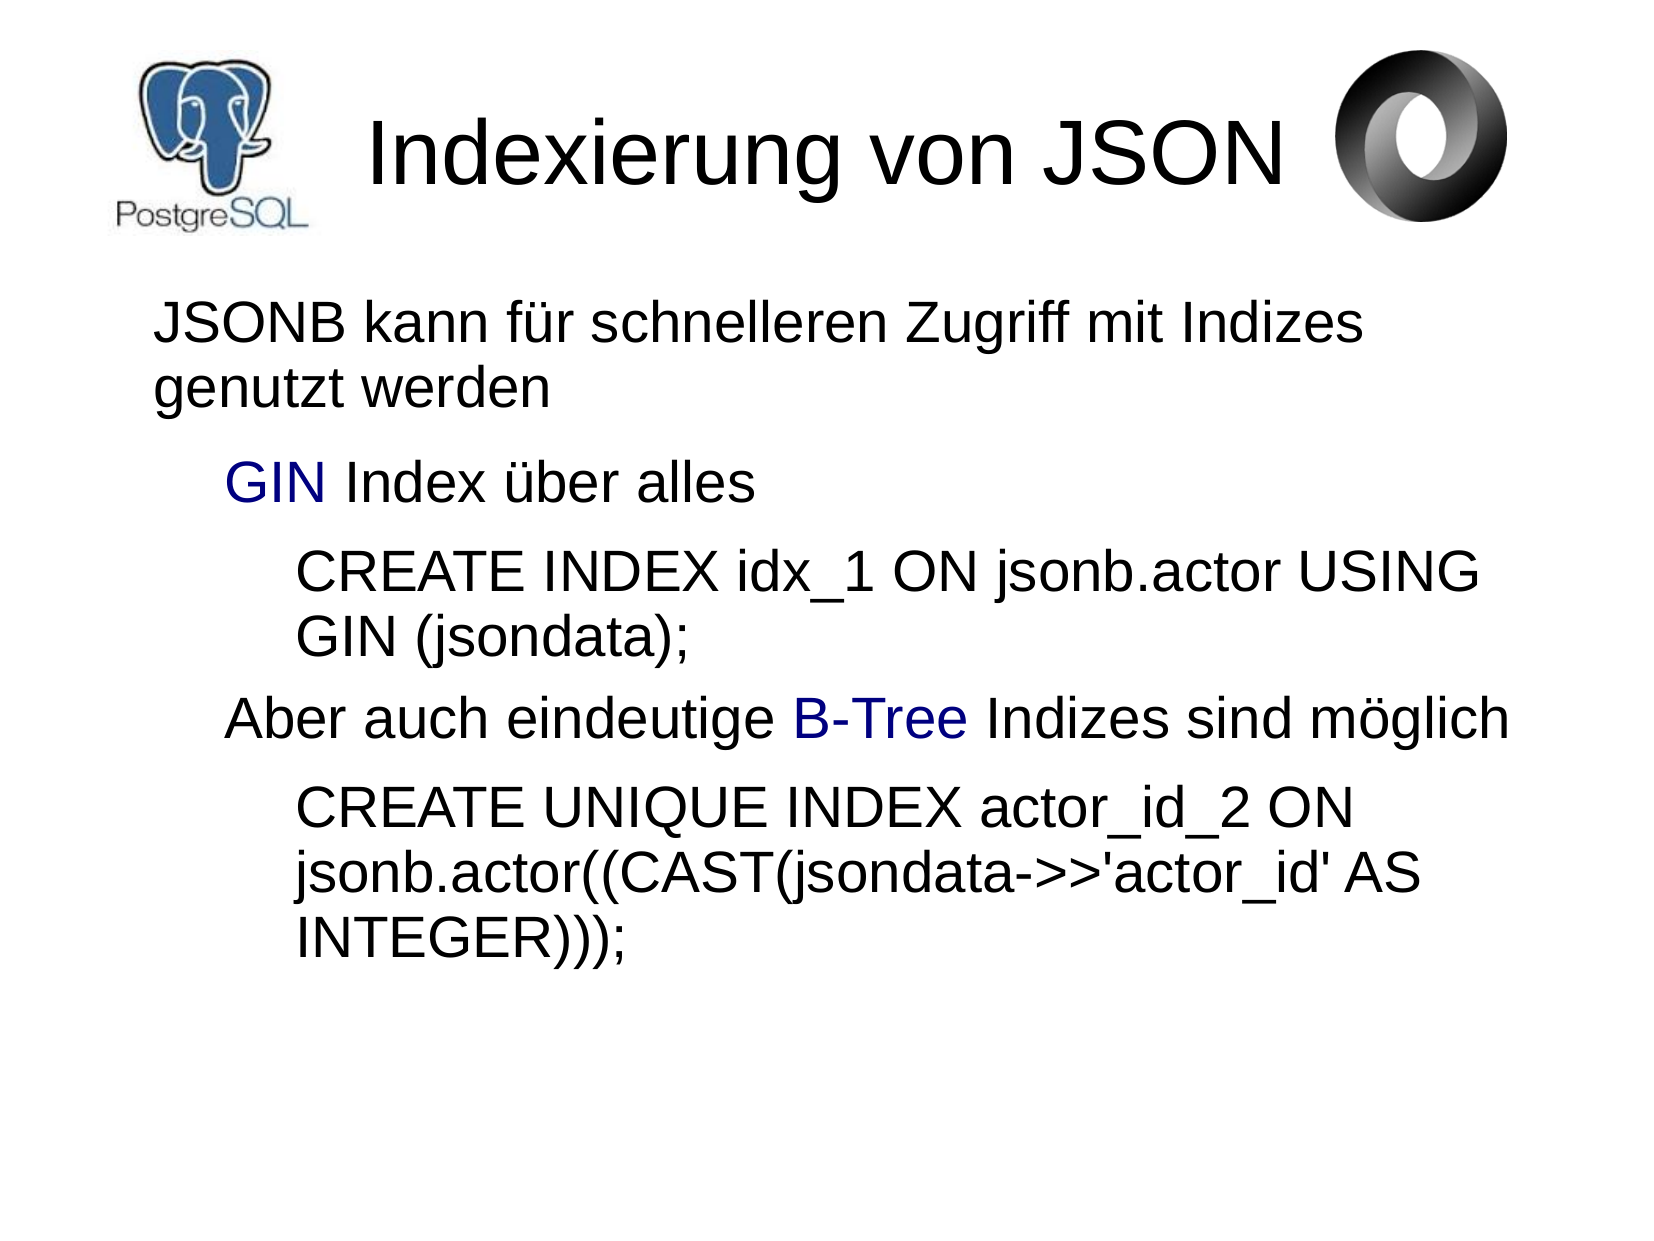

# Indexierung von JSON
JSONB kann für schnelleren Zugriff mit Indizes genutzt werden
GIN Index über alles
CREATE INDEX idx_1 ON jsonb.actor USING GIN (jsondata);
Aber auch eindeutige B-Tree Indizes sind möglich
CREATE UNIQUE INDEX actor_id_2 ON jsonb.actor((CAST(jsondata->>'actor_id' AS INTEGER)));